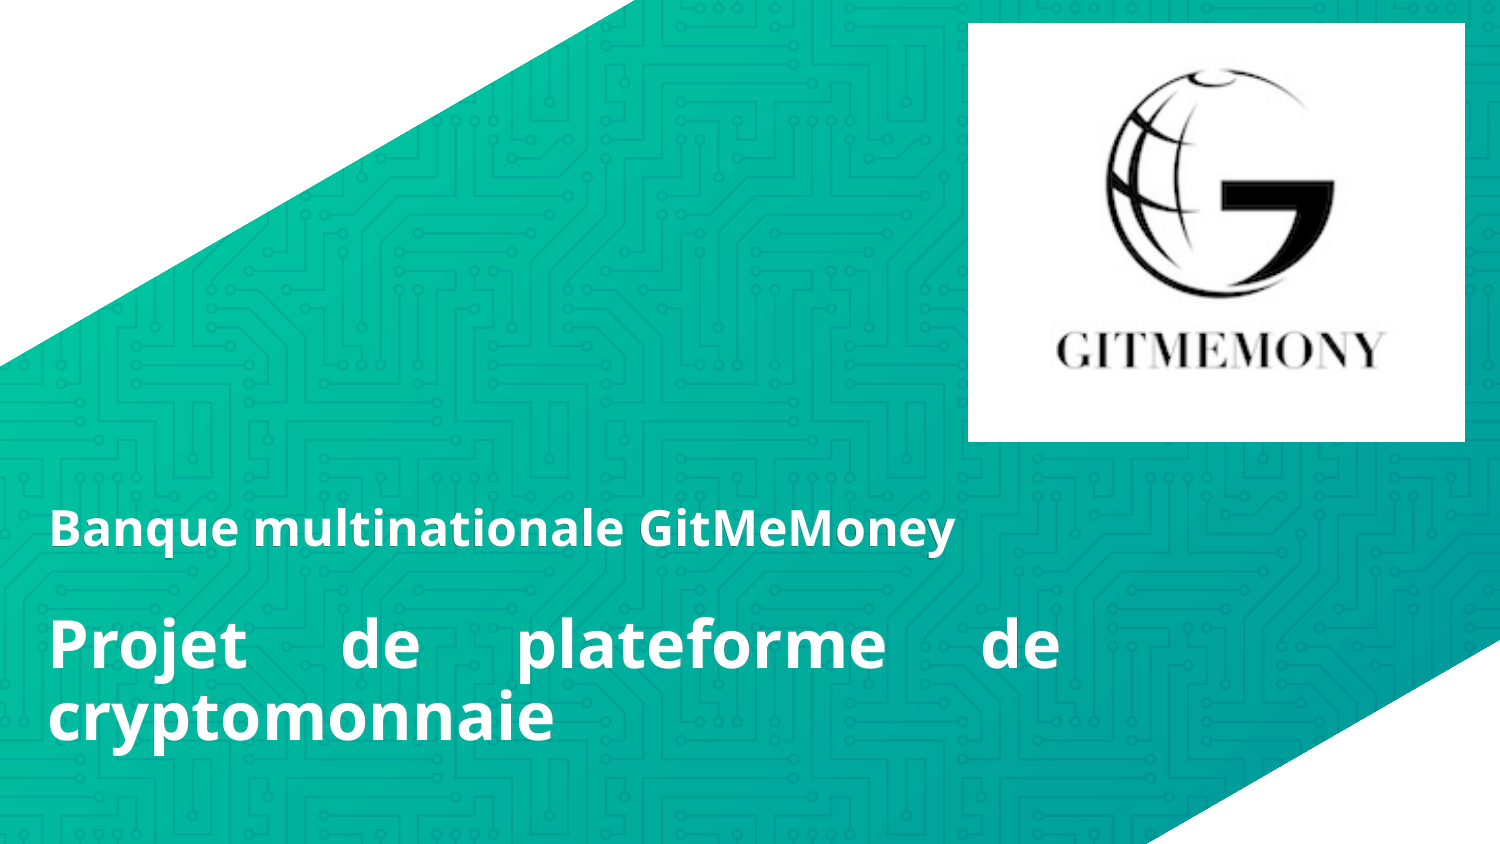

# Banque multinationale GitMeMoney
Projet de plateforme de cryptomonnaie